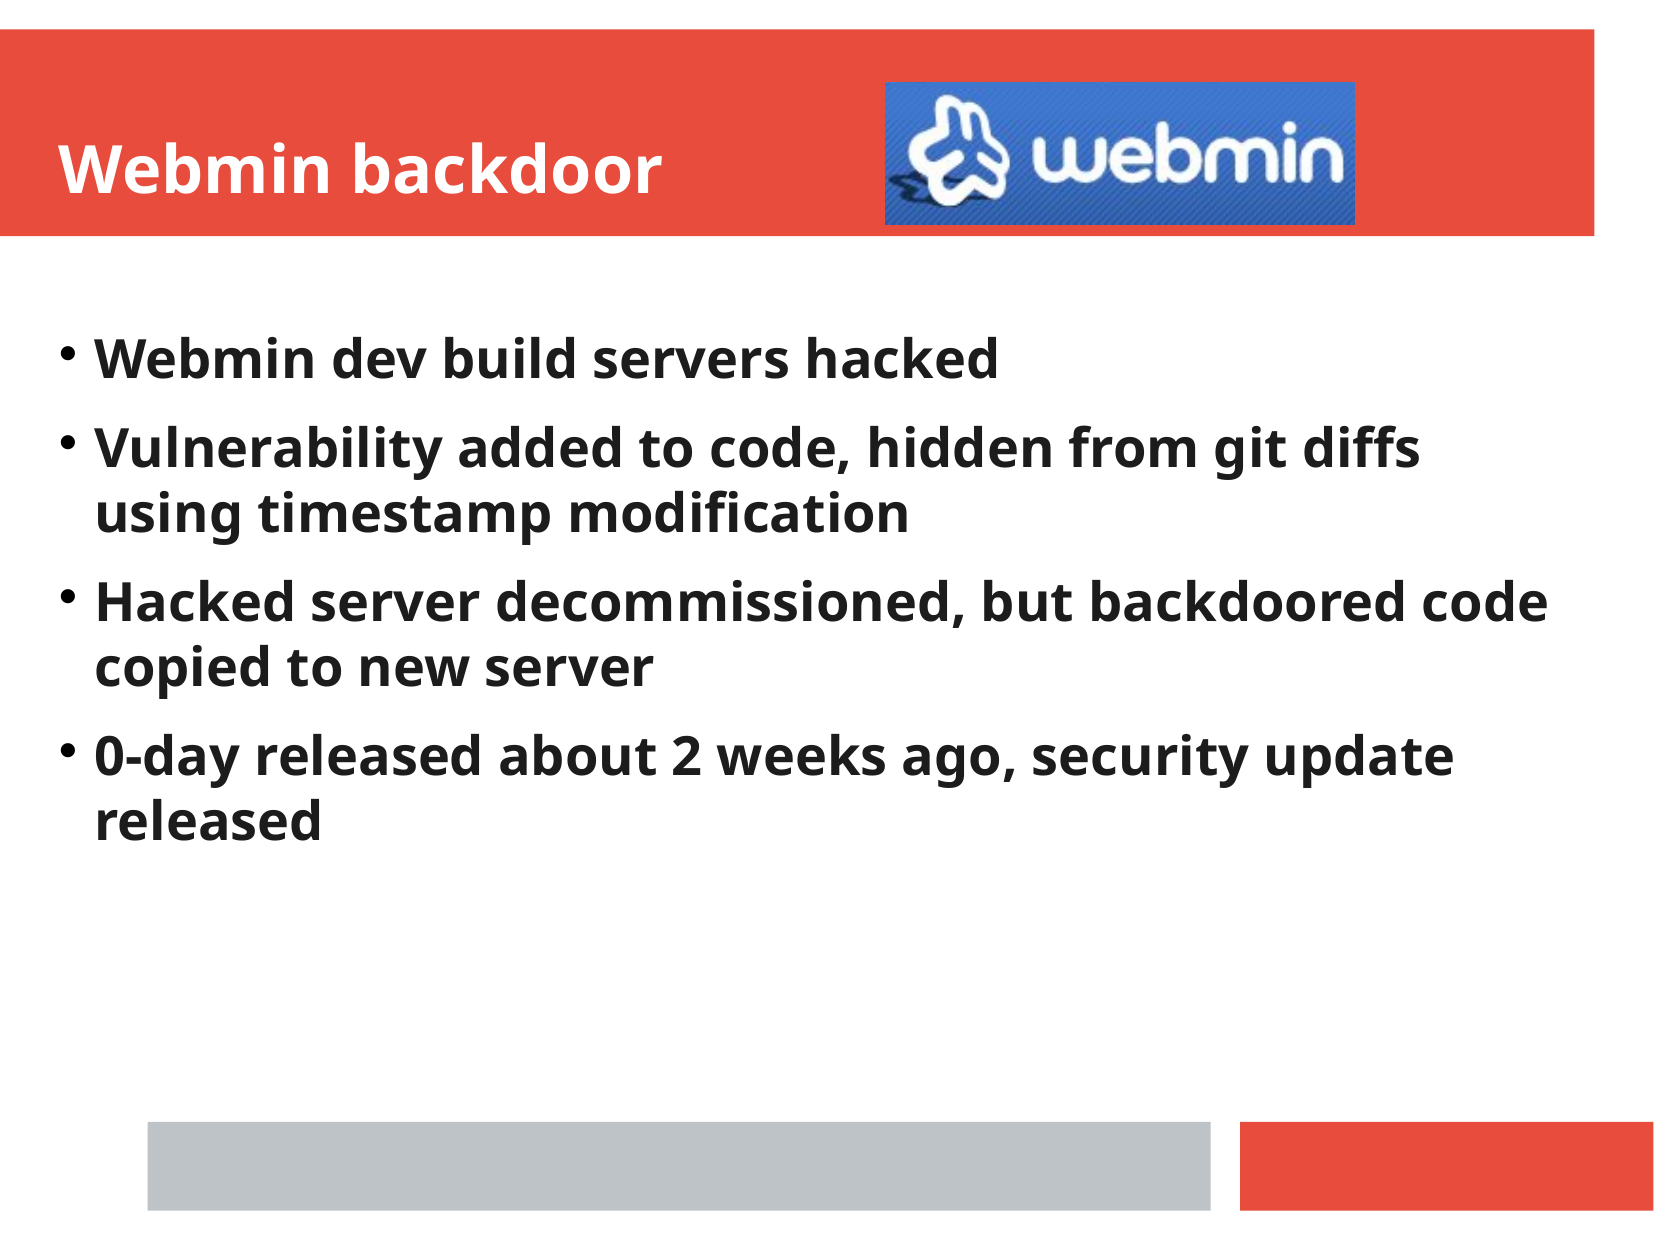

Webmin backdoor
Webmin dev build servers hacked
Vulnerability added to code, hidden from git diffs using timestamp modification
Hacked server decommissioned, but backdoored code copied to new server
0-day released about 2 weeks ago, security update released